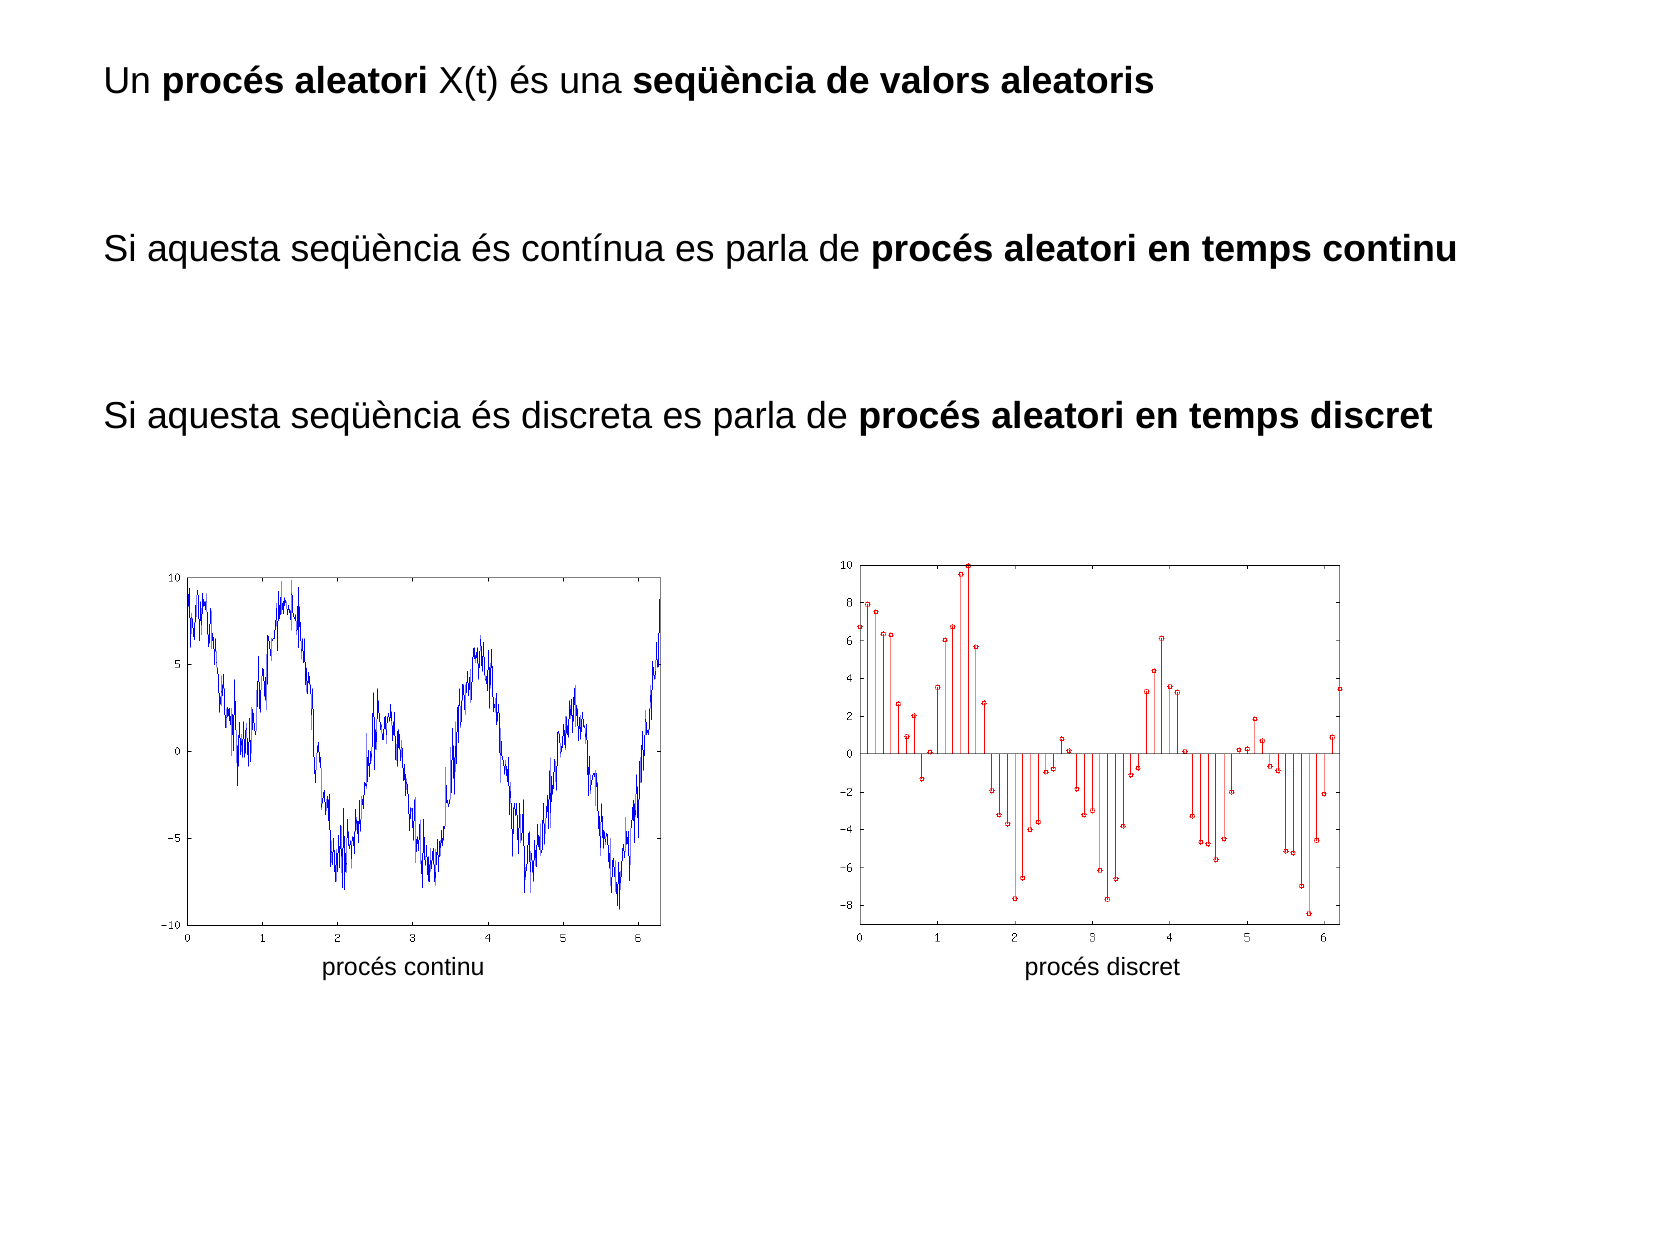

Un procés aleatori X(t) és una seqüència de valors aleatoris
Si aquesta seqüència és contínua es parla de procés aleatori en temps continu
Si aquesta seqüència és discreta es parla de procés aleatori en temps discret
procés continu
procés discret